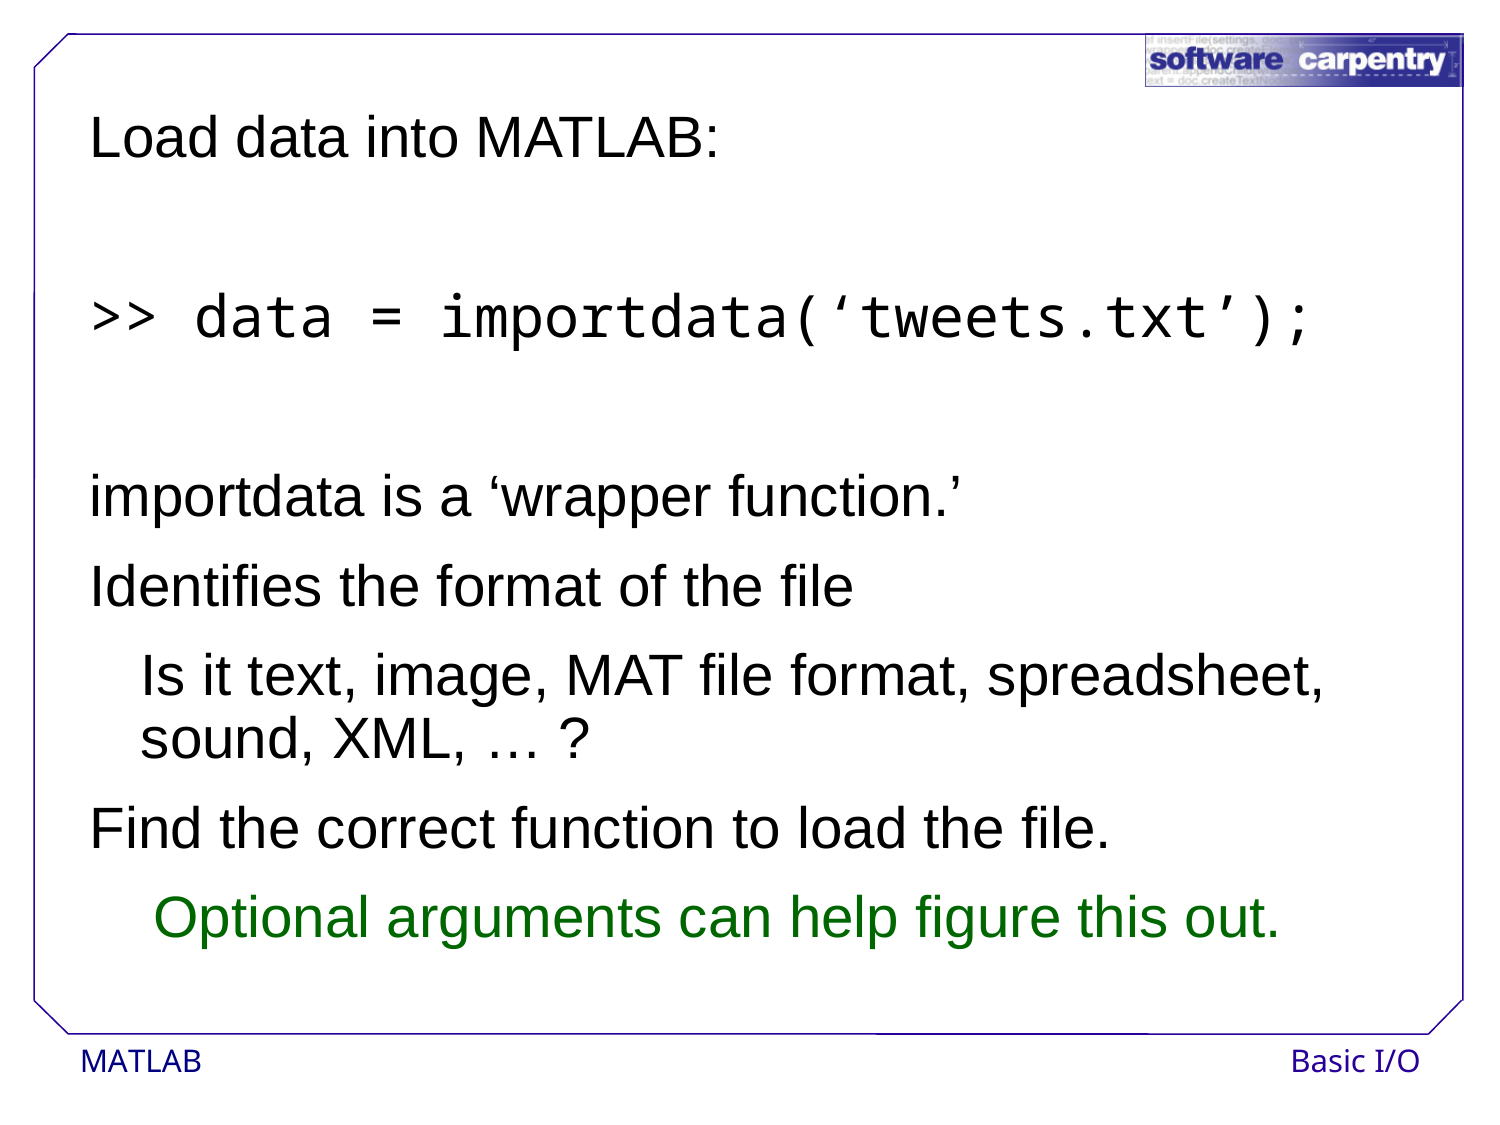

# Load data into MATLAB:
>> data = importdata(‘tweets.txt’);
importdata is a ‘wrapper function.’
Identifies the format of the file
	Is it text, image, MAT file format, spreadsheet, sound, XML, … ?
Find the correct function to load the file.
Optional arguments can help figure this out.